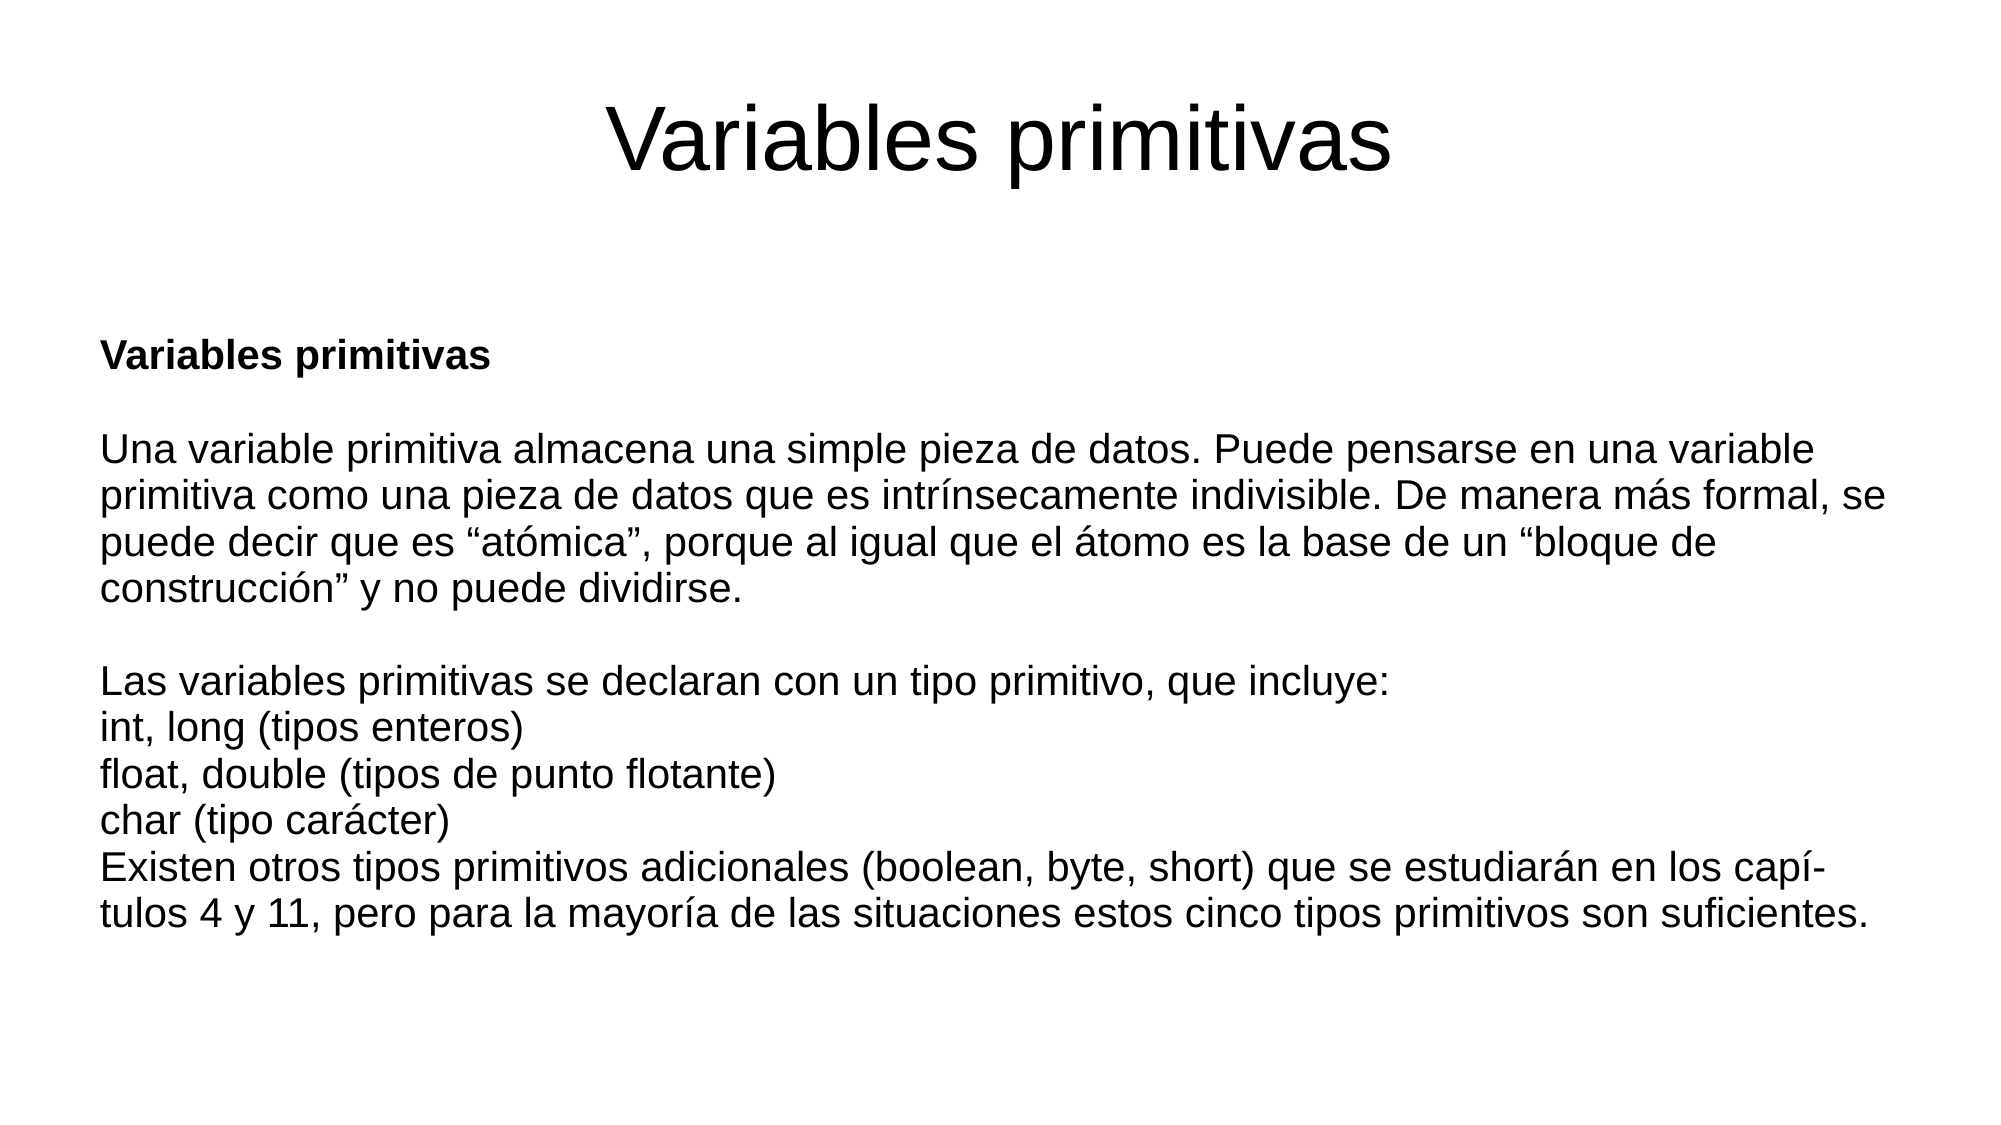

# Variables primitivas
Variables primitivas
Una variable primitiva almacena una simple pieza de datos. Puede pensarse en una variable primitiva como una pieza de datos que es intrínsecamente indivisible. De manera más formal, se puede decir que es “atómica”, porque al igual que el átomo es la base de un “bloque de construcción” y no puede dividirse.
Las variables primitivas se declaran con un tipo primitivo, que incluye:
int, long (tipos enteros)
float, double (tipos de punto flotante)
char (tipo carácter)
Existen otros tipos primitivos adicionales (boolean, byte, short) que se estudiarán en los capí-
tulos 4 y 11, pero para la mayoría de las situaciones estos cinco tipos primitivos son suficientes.